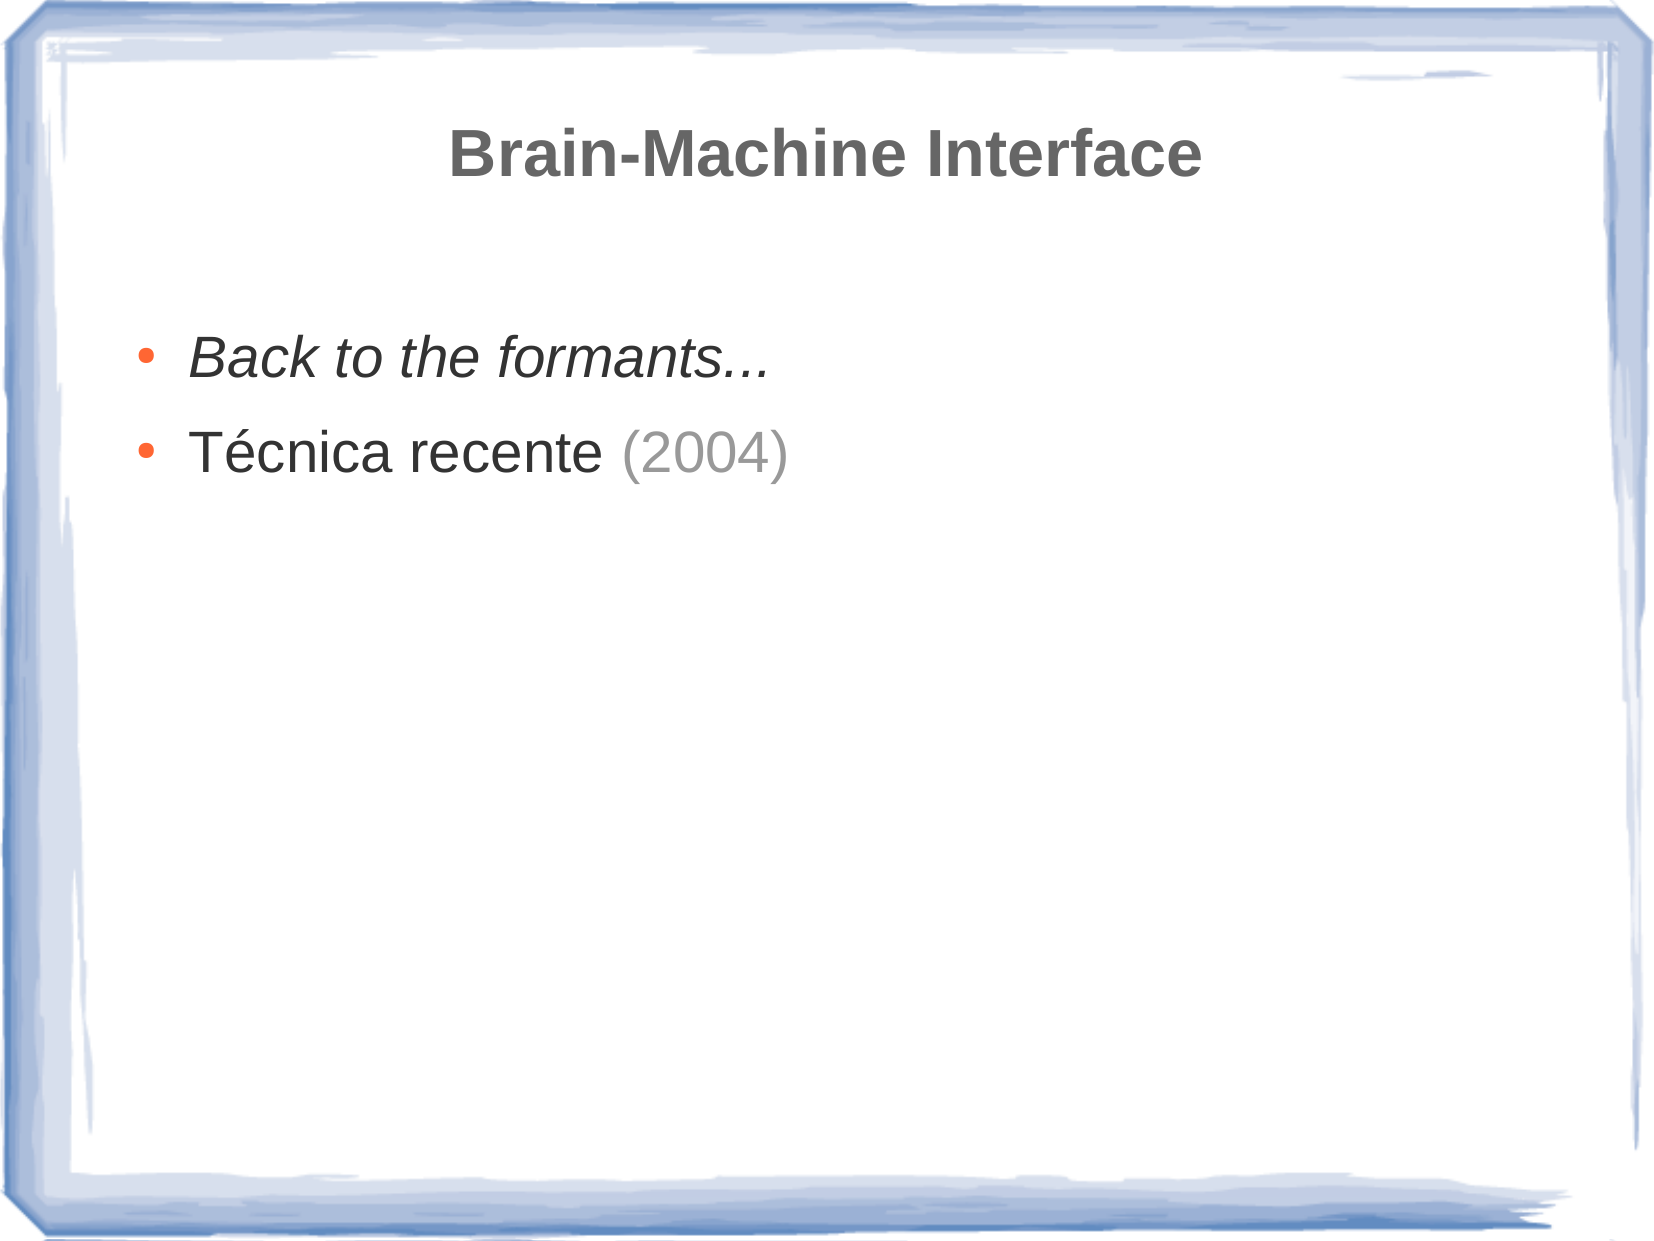

# Brain-Machine Interface
Back to the formants...
Técnica recente (2004)